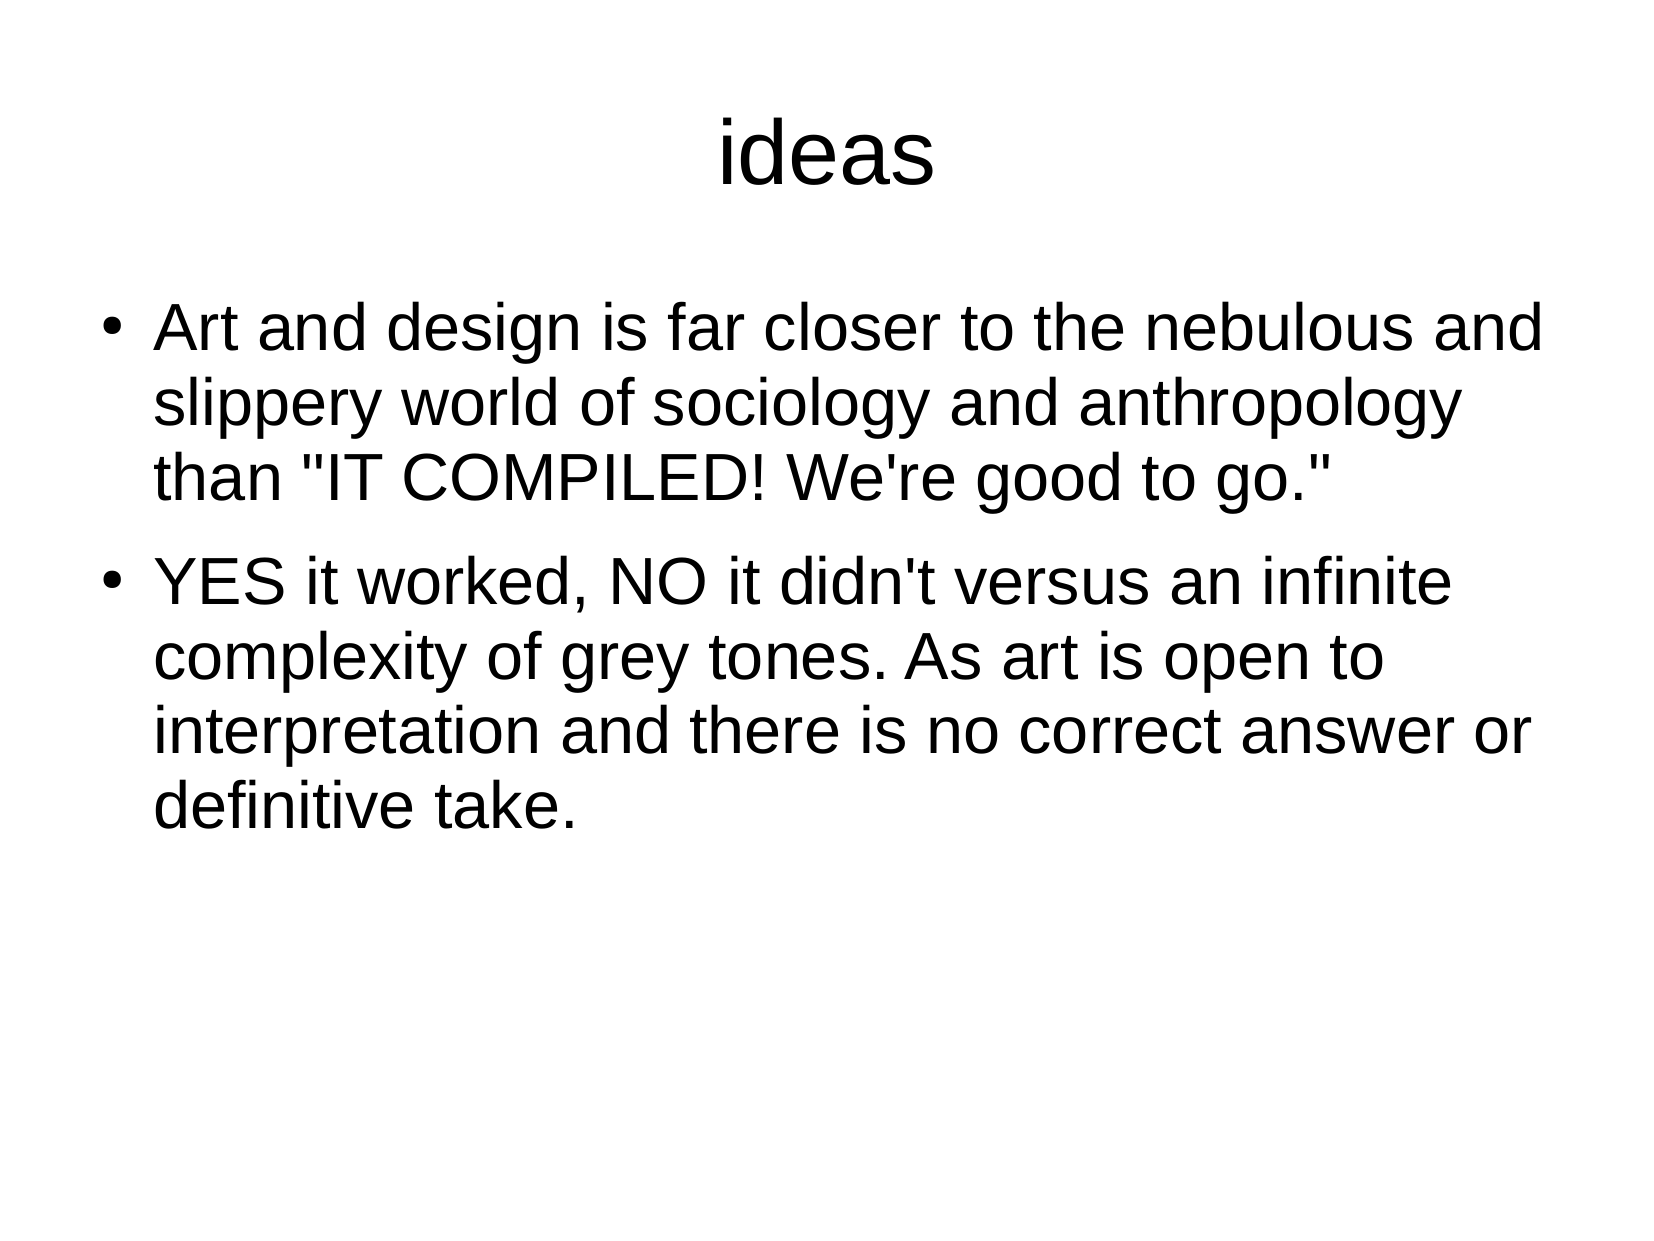

# ideas
Art and design is far closer to the nebulous and slippery world of sociology and anthropology than "IT COMPILED! We're good to go."
YES it worked, NO it didn't versus an infinite complexity of grey tones. As art is open to interpretation and there is no correct answer or definitive take.